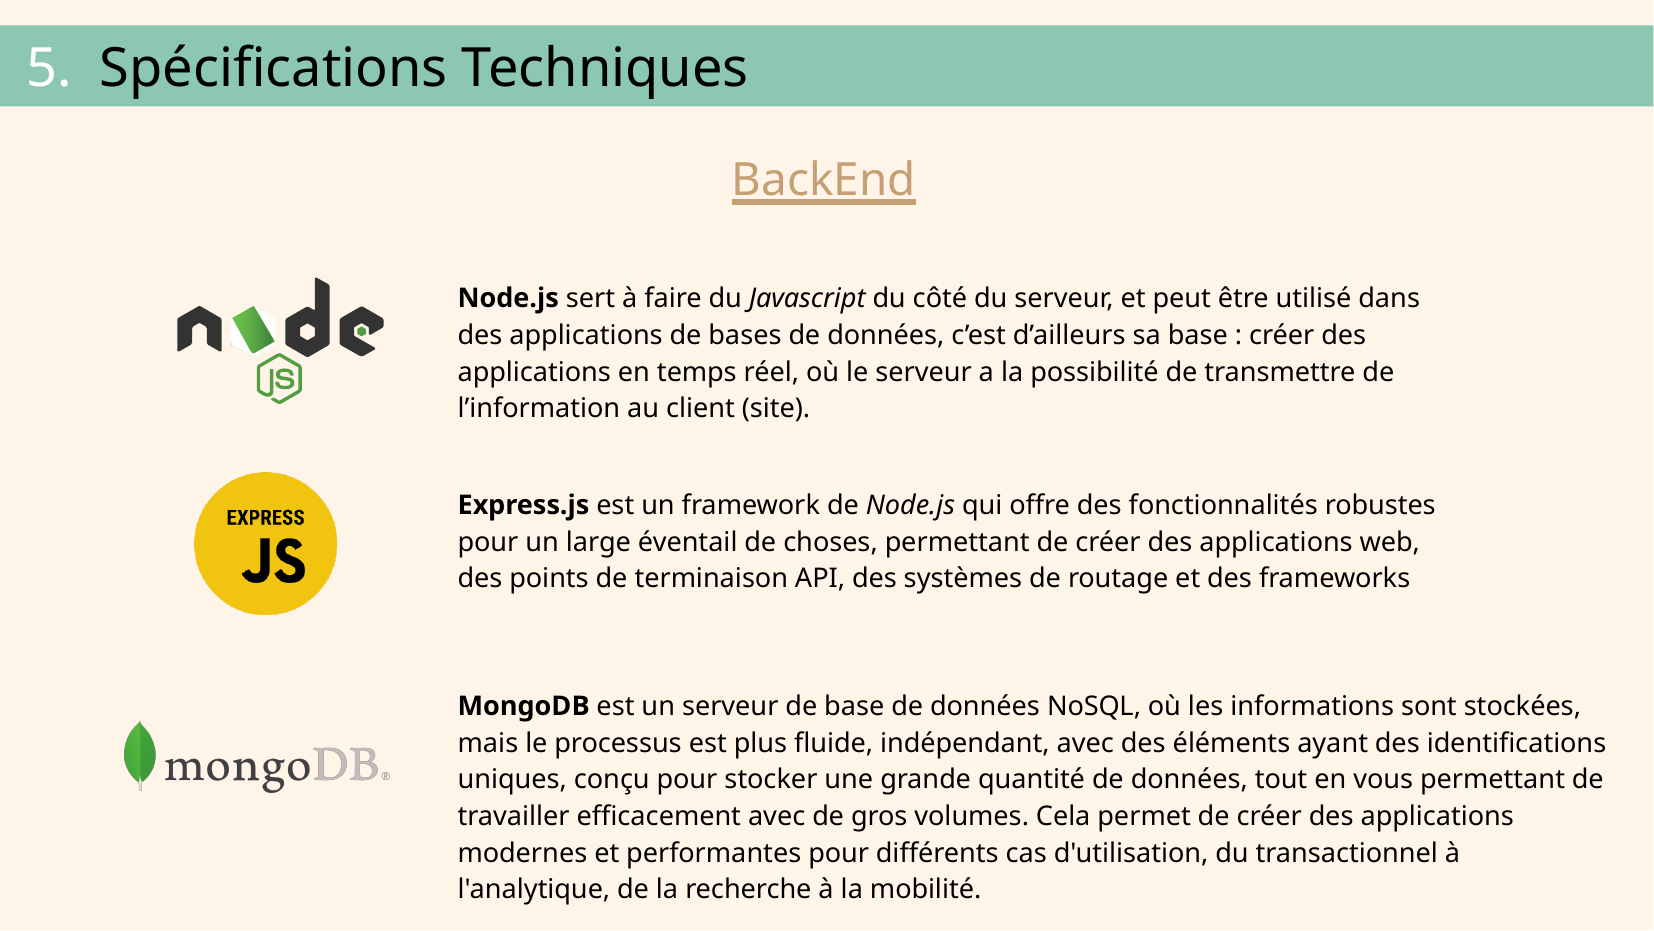

# 5. Spécifications Techniques
BackEnd
Node.js sert à faire du Javascript du côté du serveur, et peut être utilisé dans des applications de bases de données, c’est d’ailleurs sa base : créer des applications en temps réel, où le serveur a la possibilité de transmettre de l’information au client (site).
Express.js est un framework de Node.js qui offre des fonctionnalités robustes pour un large éventail de choses, permettant de créer des applications web, des points de terminaison API, des systèmes de routage et des frameworks
MongoDB est un serveur de base de données NoSQL, où les informations sont stockées, mais le processus est plus fluide, indépendant, avec des éléments ayant des identifications uniques, conçu pour stocker une grande quantité de données, tout en vous permettant de travailler efficacement avec de gros volumes. Cela permet de créer des applications modernes et performantes pour différents cas d'utilisation, du transactionnel à l'analytique, de la recherche à la mobilité.